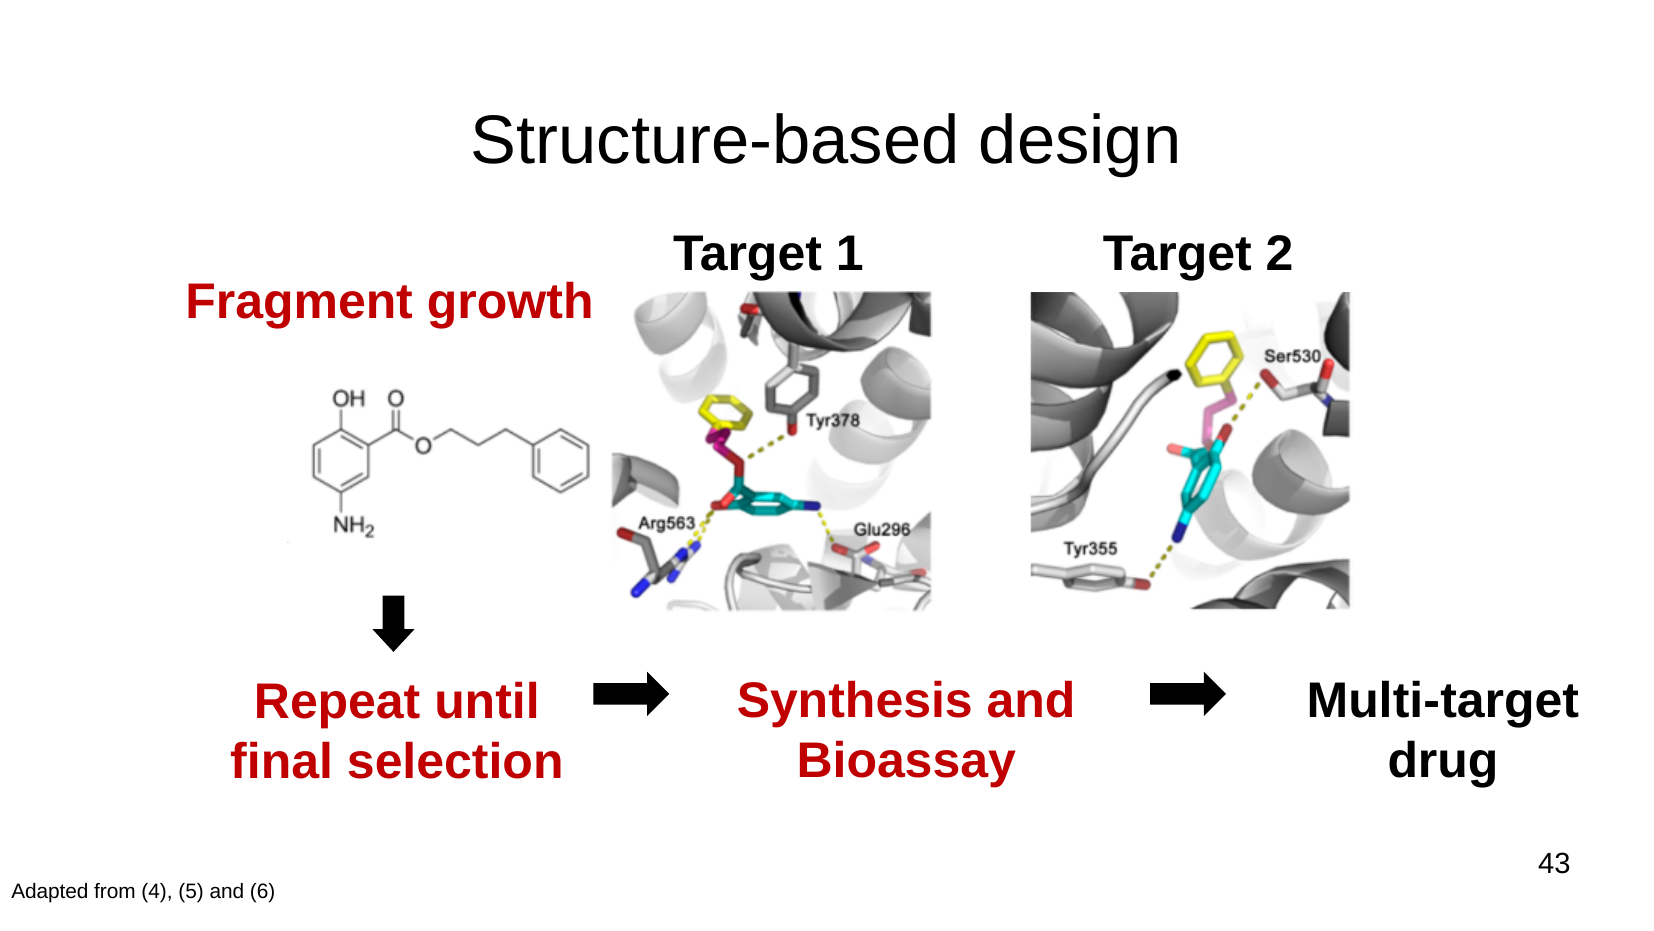

# Structure-based design
Target 1
Target 2
Fragment growth
Synthesis and Bioassay
Multi-target drug
Repeat until final selection
43
Adapted from (4), (5) and (6)